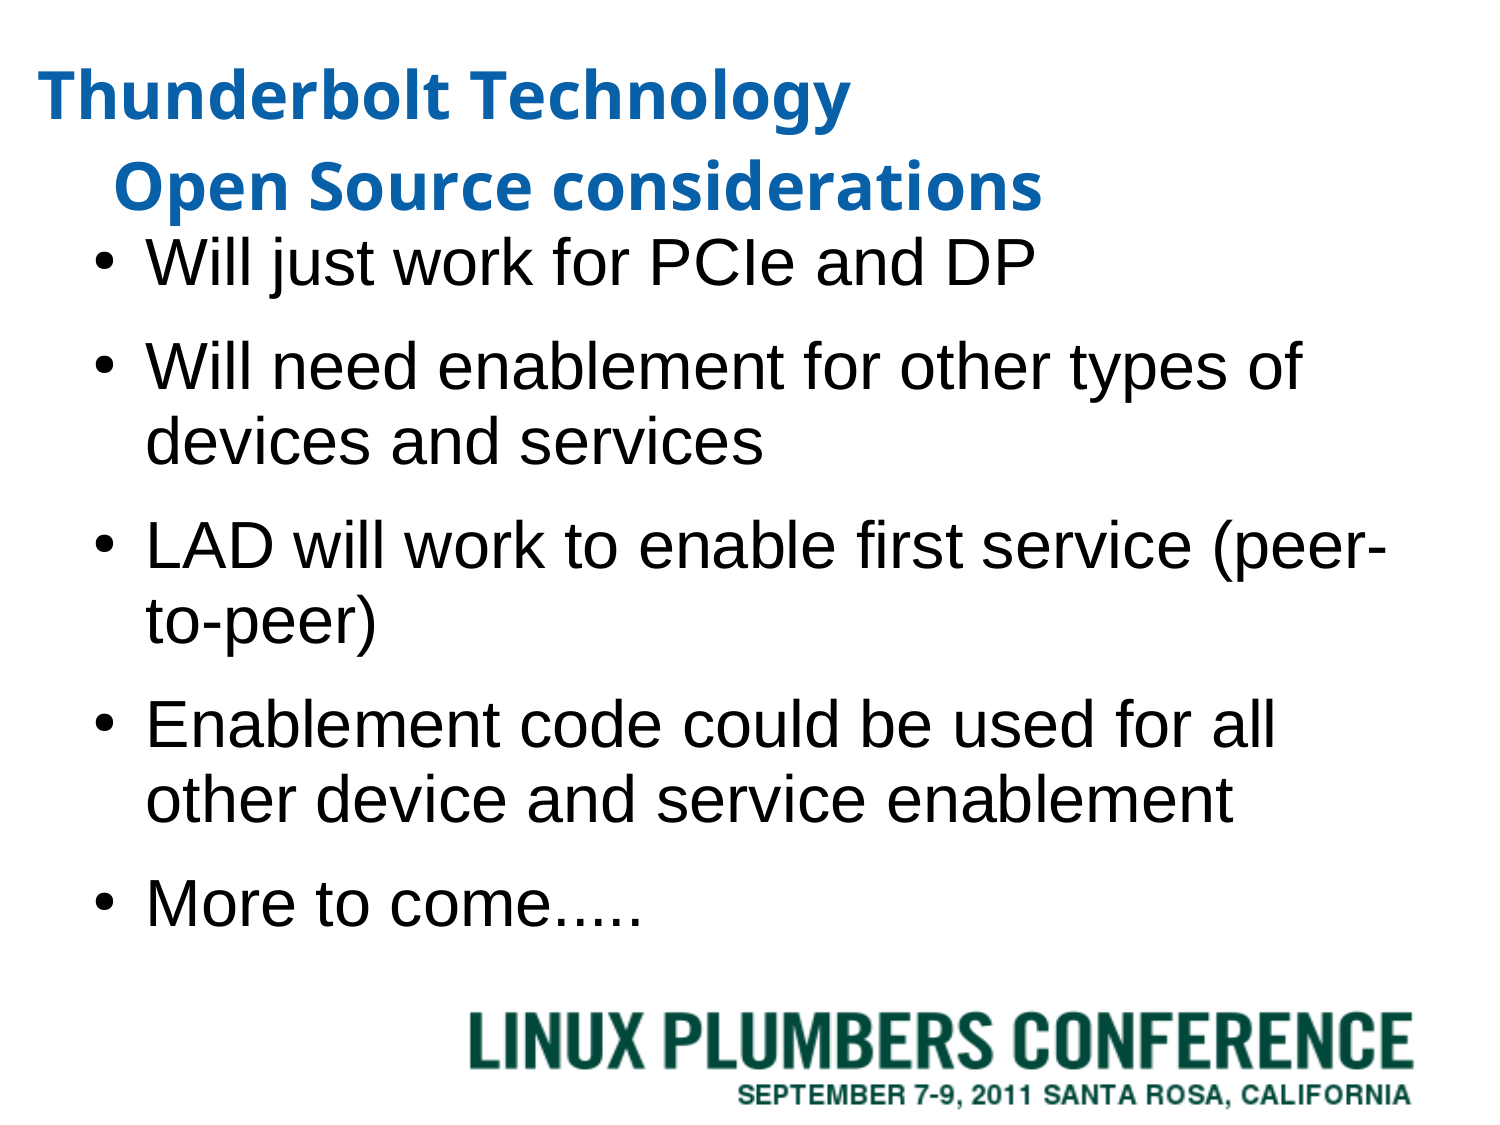

# Thunderbolt Technology Open Source considerations
Will just work for PCIe and DP
Will need enablement for other types of devices and services
LAD will work to enable first service (peer-to-peer)
Enablement code could be used for all other device and service enablement
More to come.....